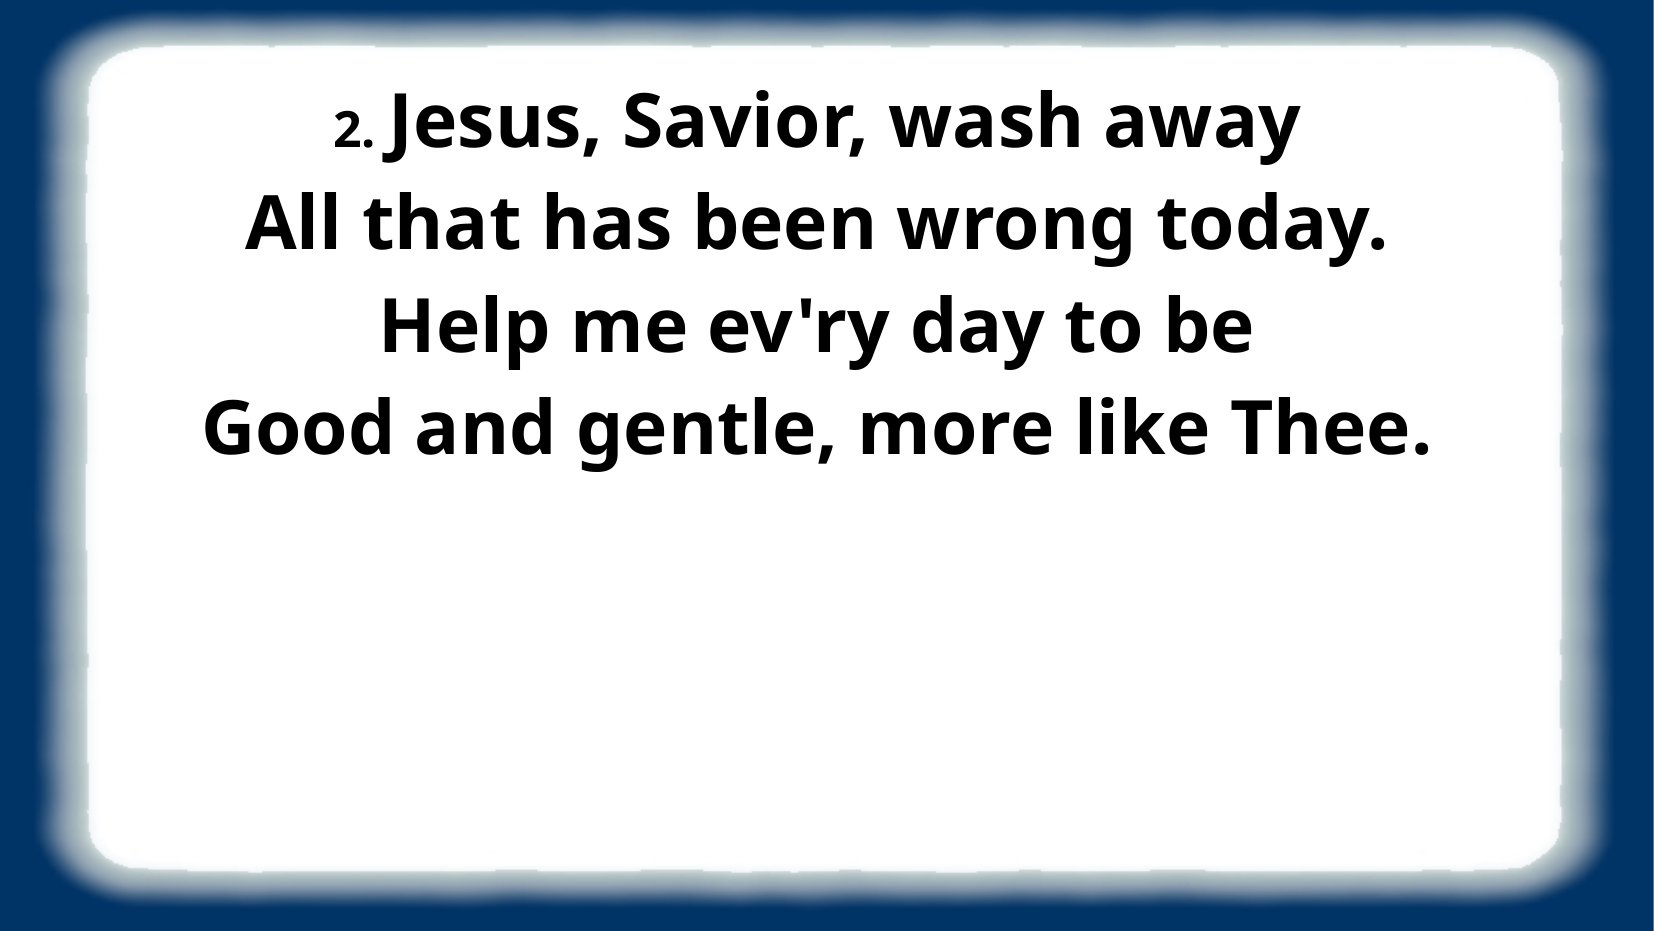

2. Jesus, Savior, wash away
All that has been wrong today.
Help me ev'ry day to be
Good and gentle, more like Thee.